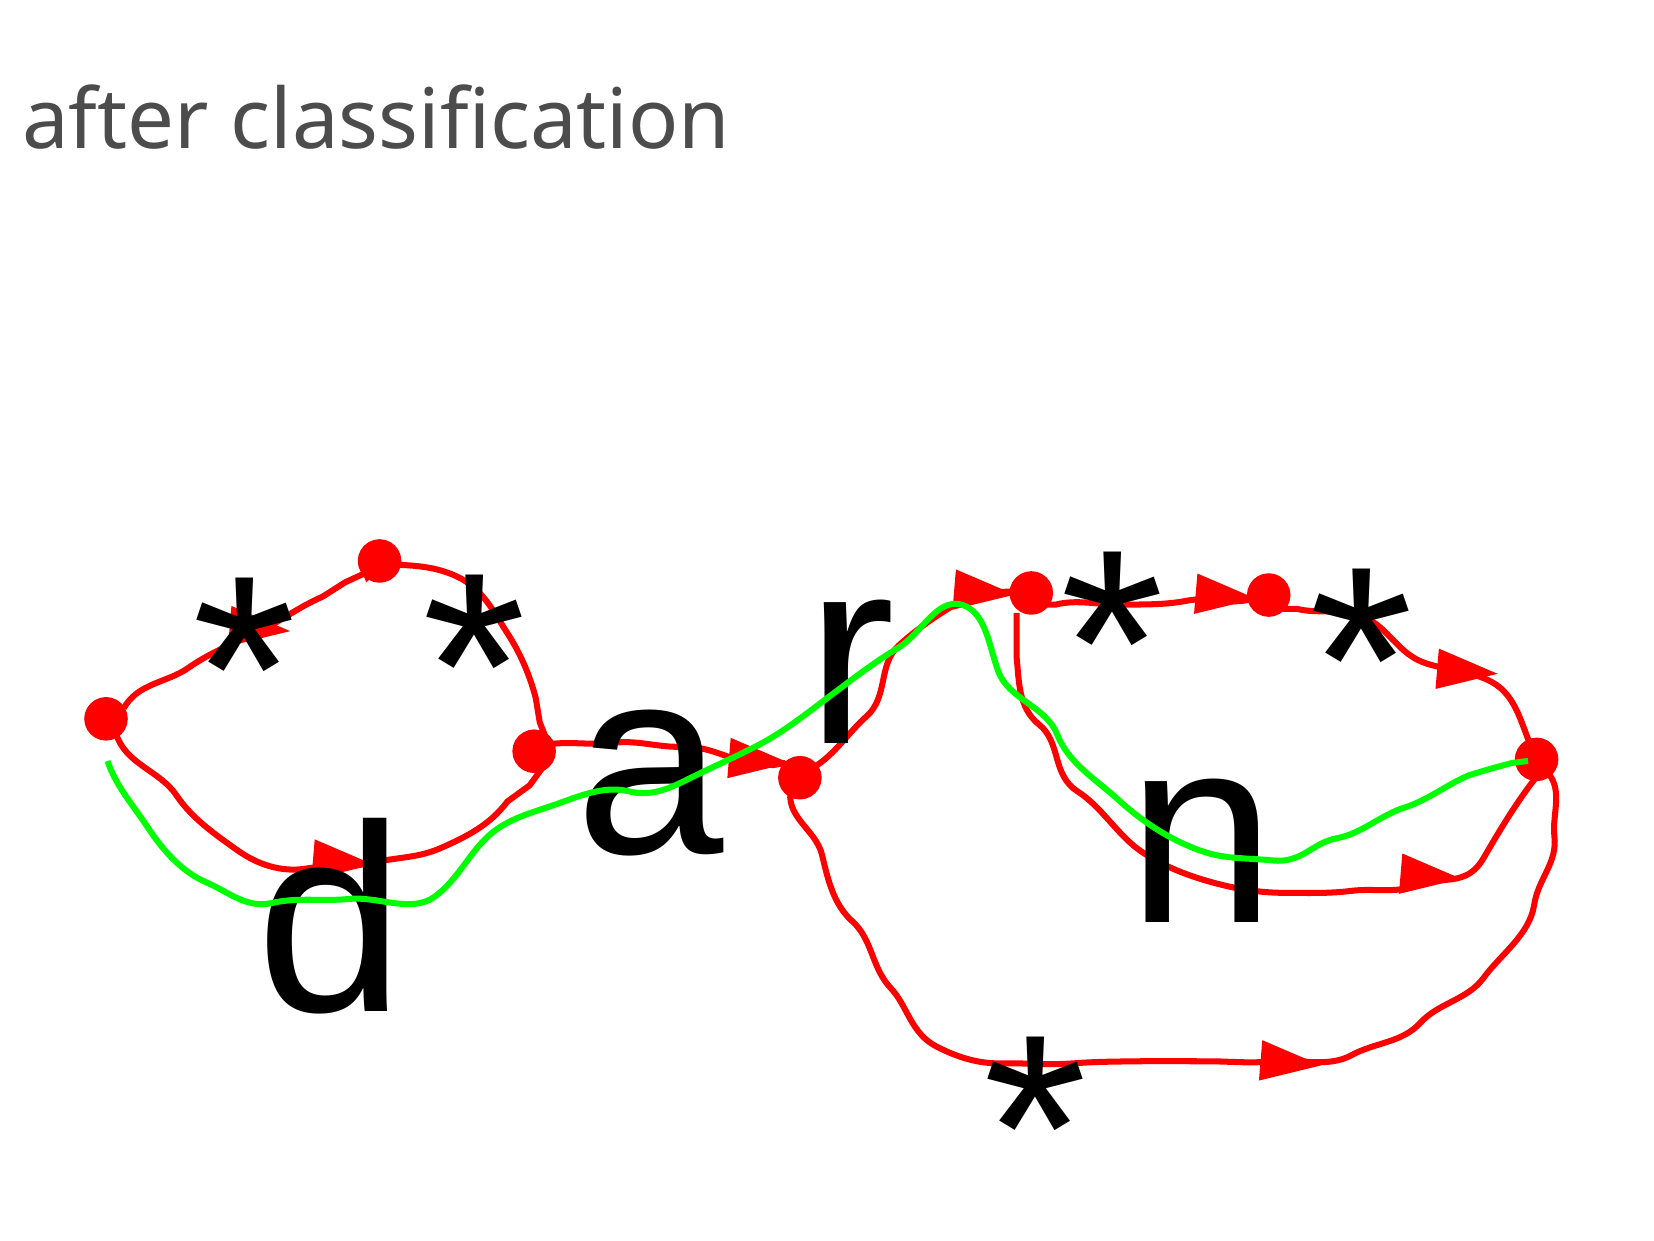

# after classification
*
r
*
*
*
a
n
d
*